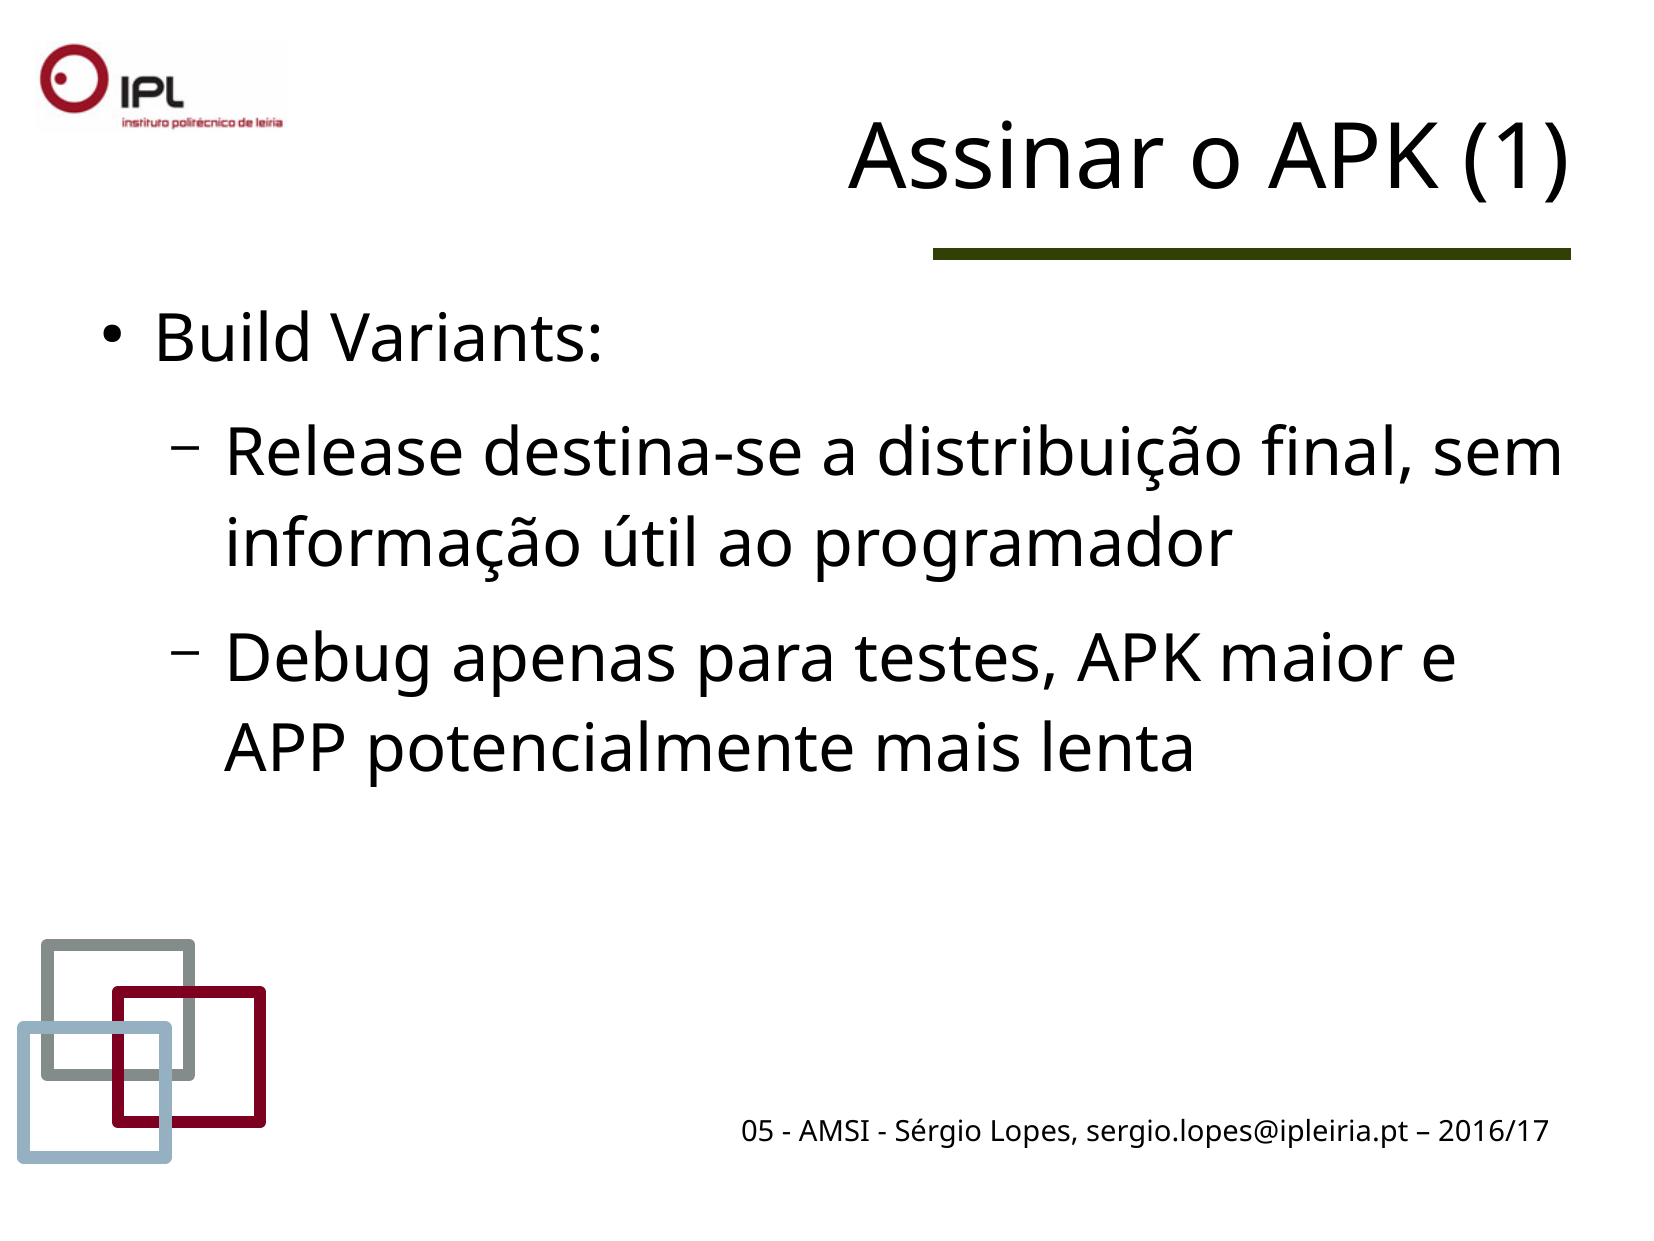

# Assinar o APK (1)
Build Variants:
Release destina-se a distribuição final, sem informação útil ao programador
Debug apenas para testes, APK maior e APP potencialmente mais lenta
05 - AMSI - Sérgio Lopes, sergio.lopes@ipleiria.pt – 2016/17